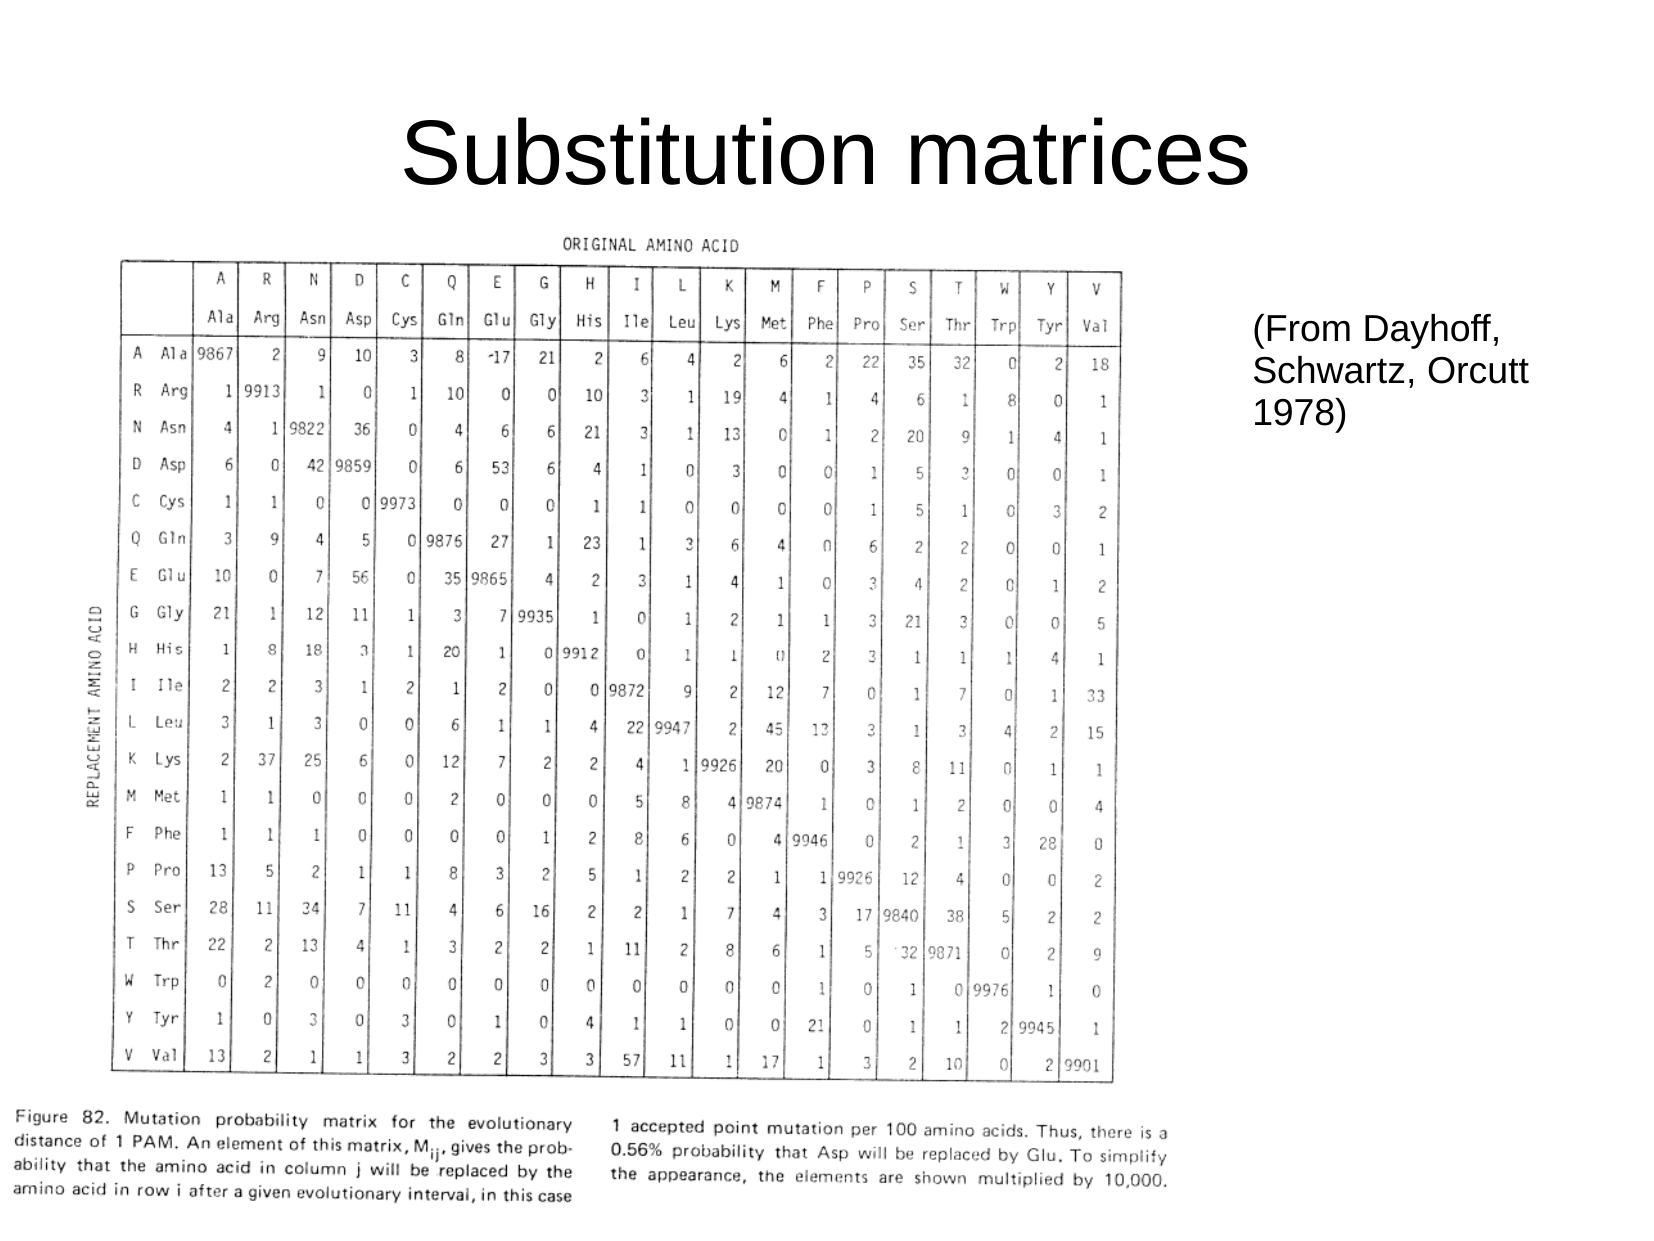

# Substitution matrices
(From Dayhoff, Schwartz, Orcutt 1978)